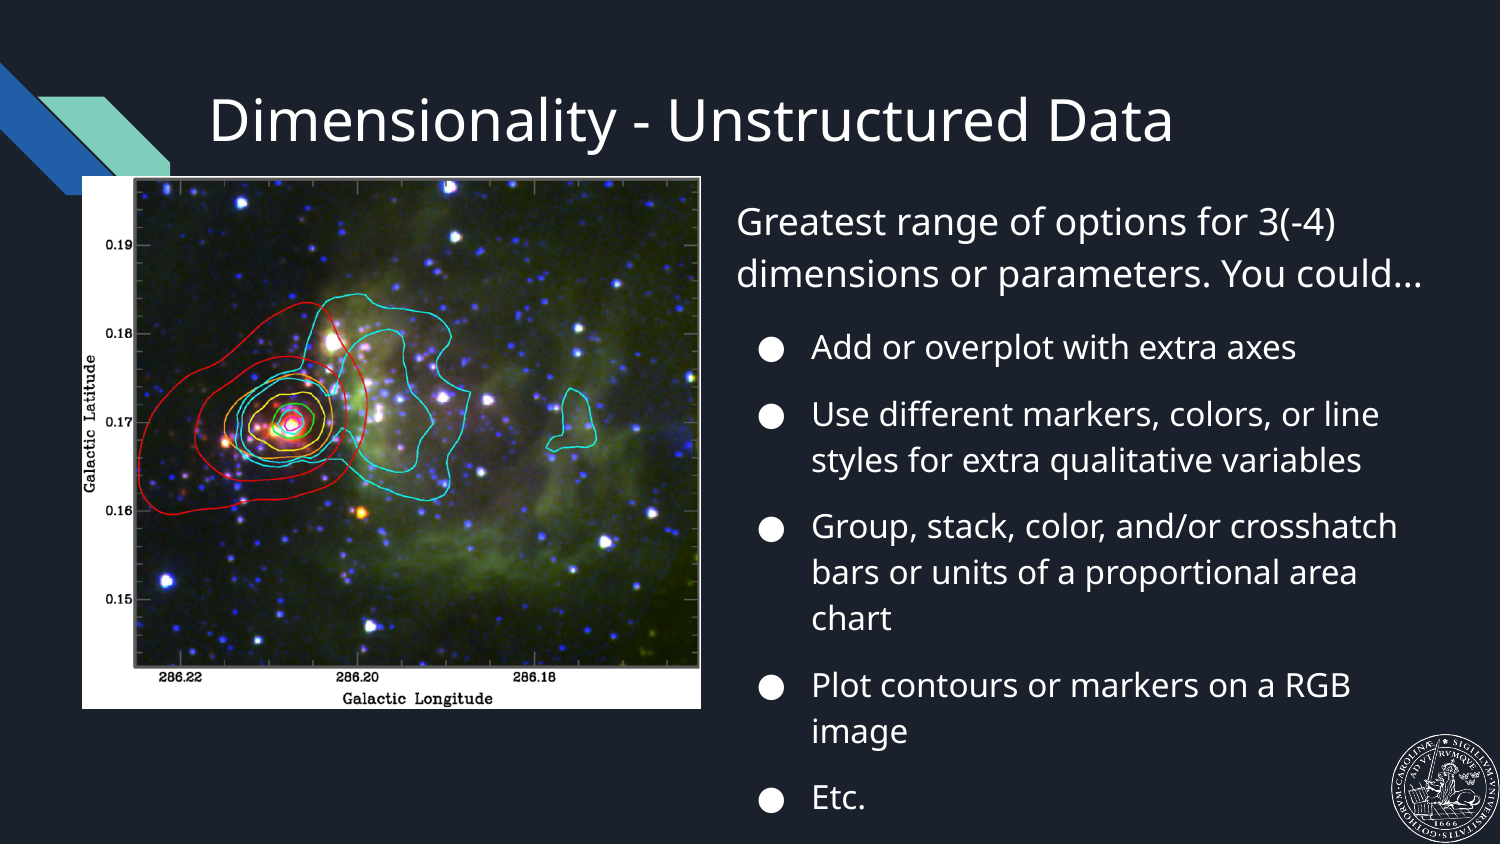

# Dimensionality - Unstructured Data
Greatest range of options for 3(-4) dimensions or parameters. You could...
Add or overplot with extra axes
Use different markers, colors, or line styles for extra qualitative variables
Group, stack, color, and/or crosshatch bars or units of a proportional area chart
Plot contours or markers on a RGB image
Etc.